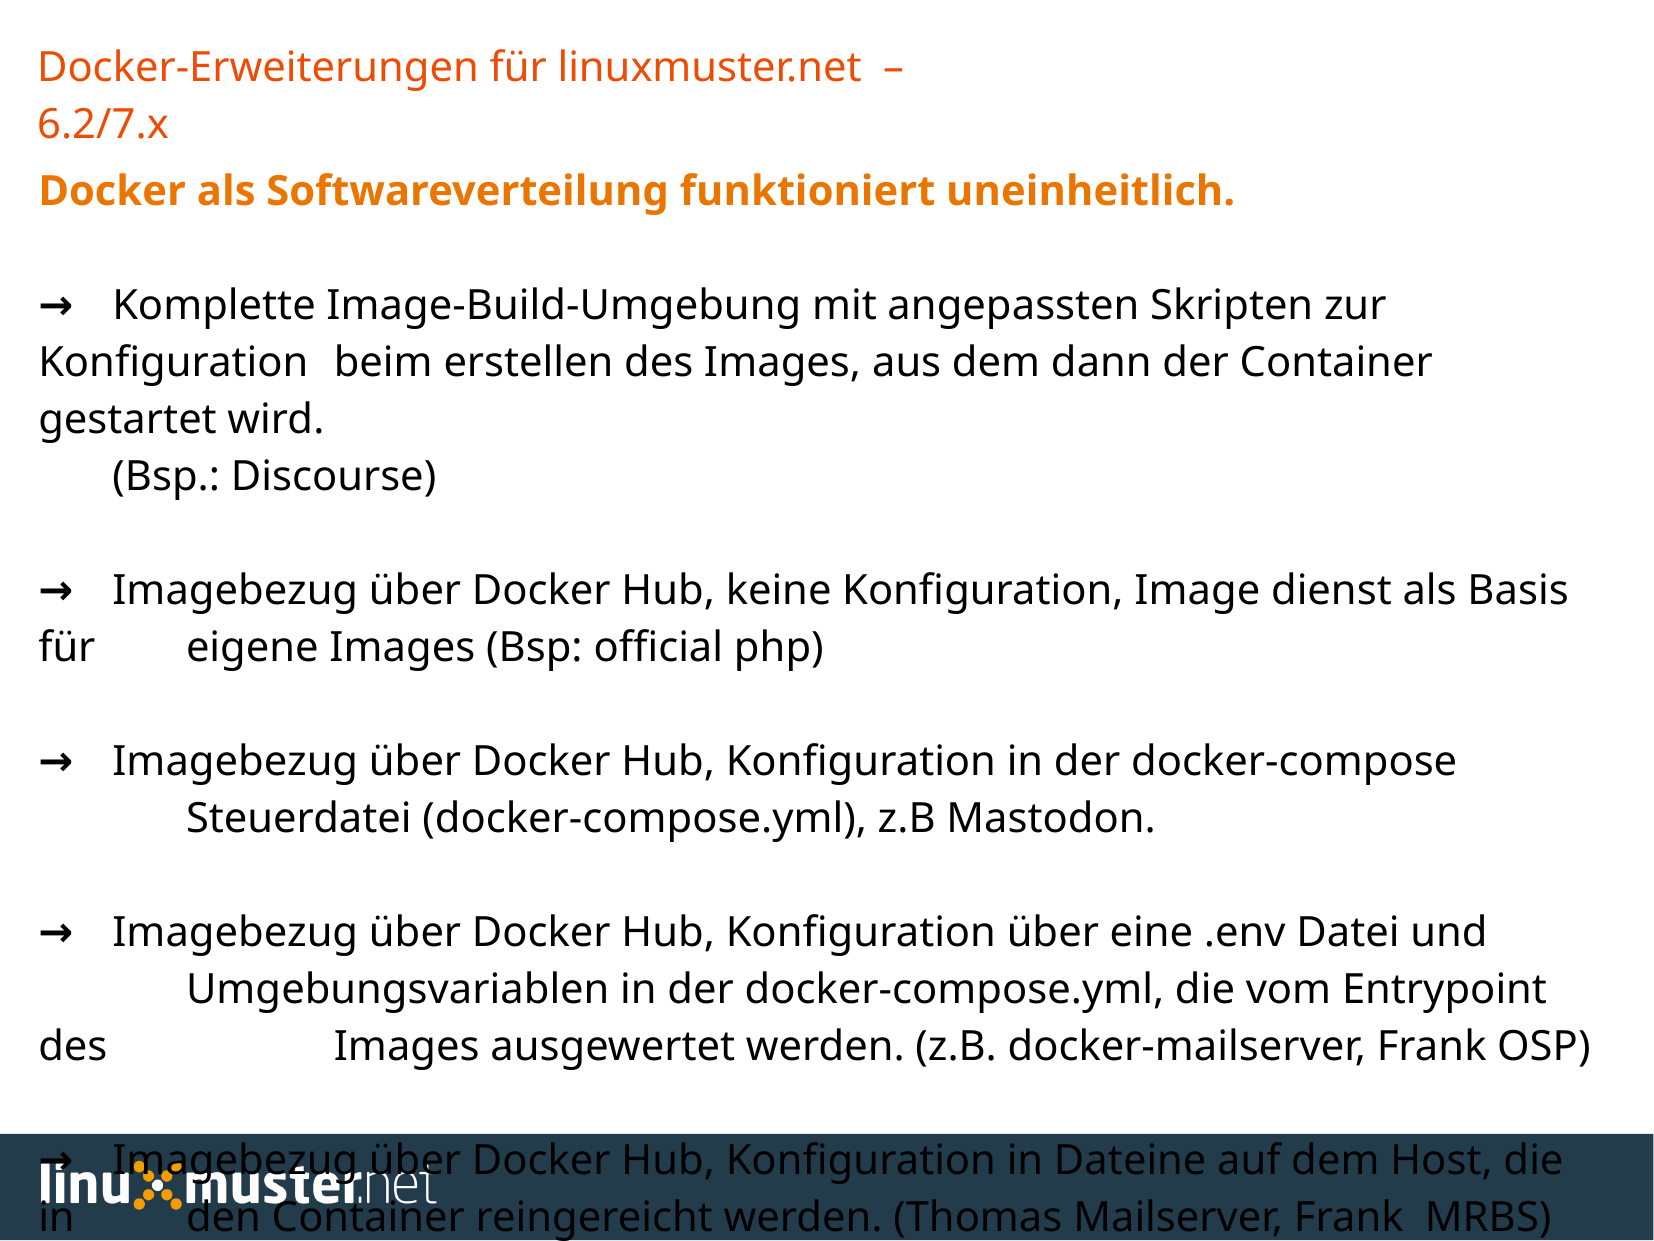

Docker-Erweiterungen für linuxmuster.net – 6.2/7.x
Docker als Softwareverteilung funktioniert uneinheitlich.
→ 	Komplette Image-Build-Umgebung mit angepassten Skripten zur Konfiguration 	beim erstellen des Images, aus dem dann der Container gestartet wird.
	(Bsp.: Discourse)
→	Imagebezug über Docker Hub, keine Konfiguration, Image dienst als Basis für 		eigene Images (Bsp: official php)
→	Imagebezug über Docker Hub, Konfiguration in der docker-compose 				Steuerdatei (docker-compose.yml), z.B Mastodon.
→	Imagebezug über Docker Hub, Konfiguration über eine .env Datei und 				Umgebungsvariablen in der docker-compose.yml, die vom Entrypoint des 			Images ausgewertet werden. (z.B. docker-mailserver, Frank OSP)
→	Imagebezug über Docker Hub, Konfiguration in Dateine auf dem Host, die in 		den Container reingereicht werden. (Thomas Mailserver, Frank MRBS)